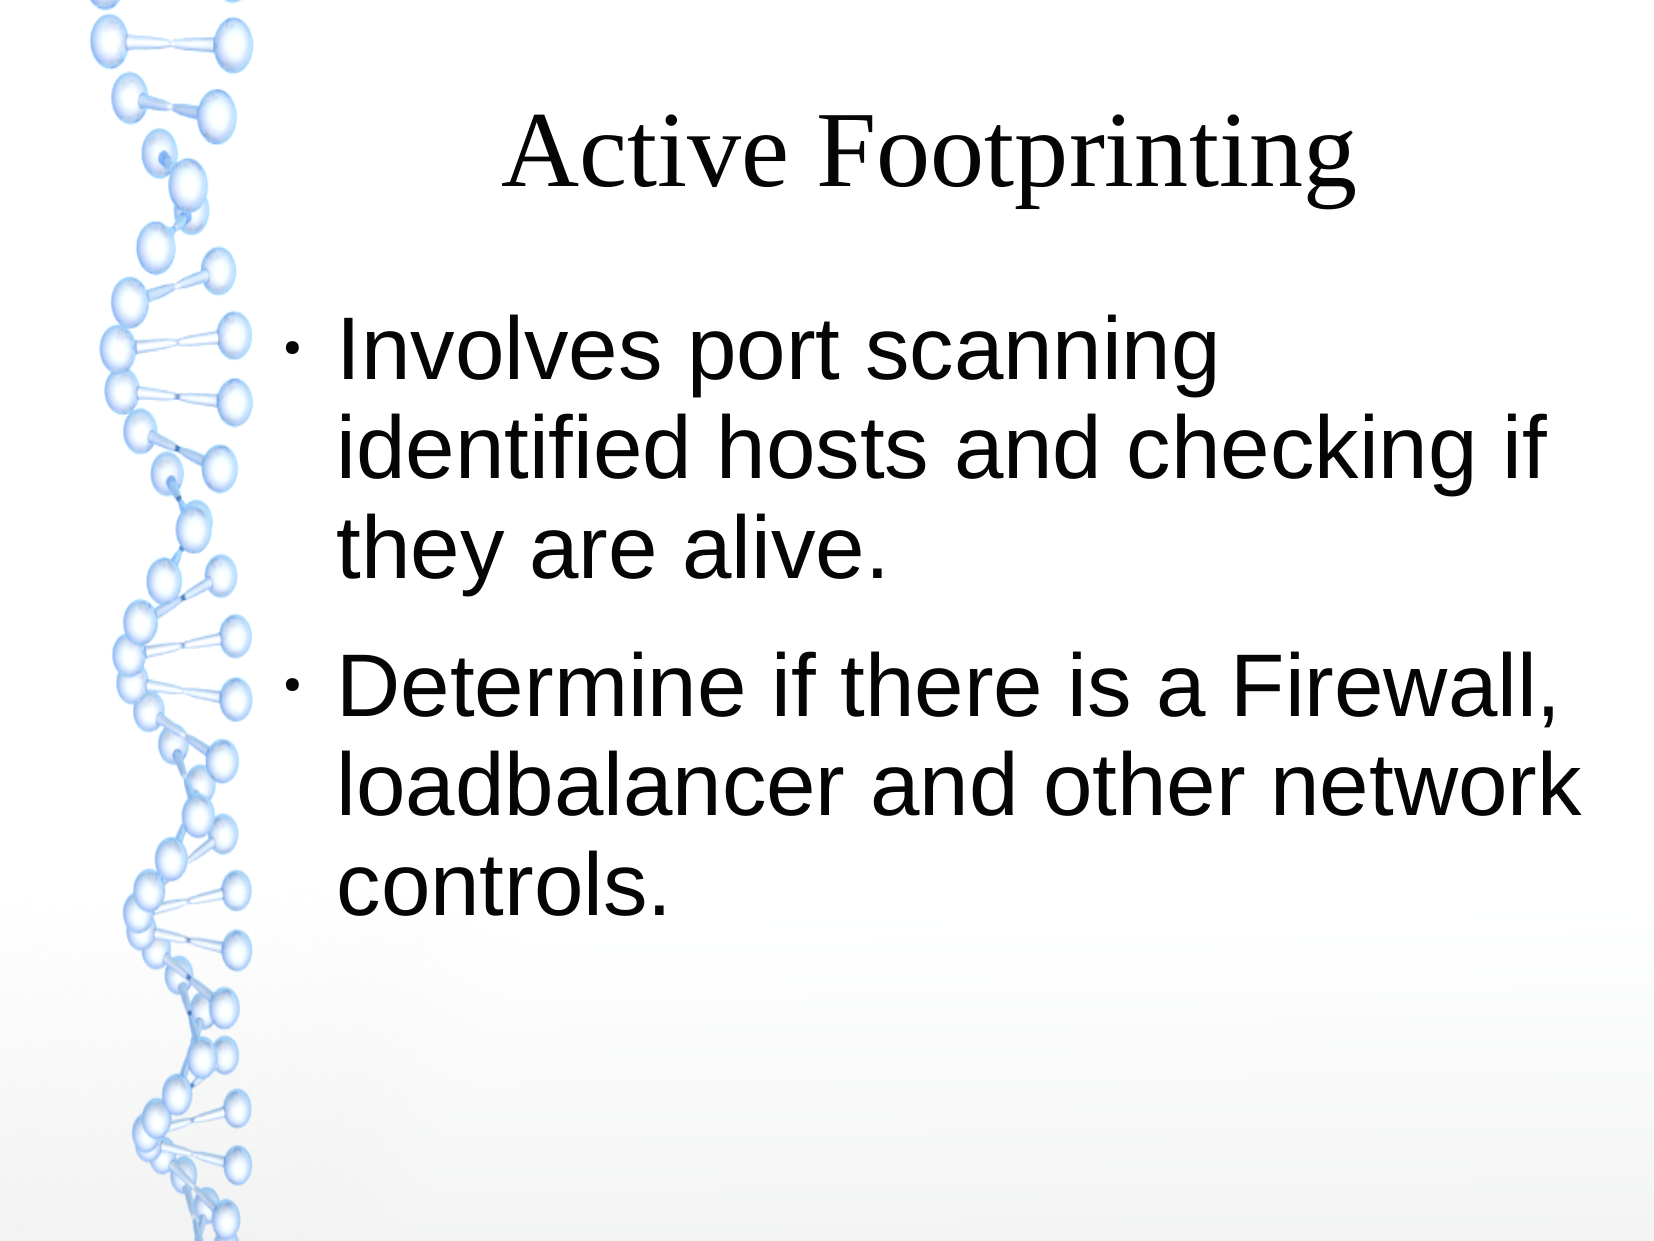

# Active Footprinting
Involves port scanning identified hosts and checking if they are alive.
Determine if there is a Firewall, loadbalancer and other network controls.